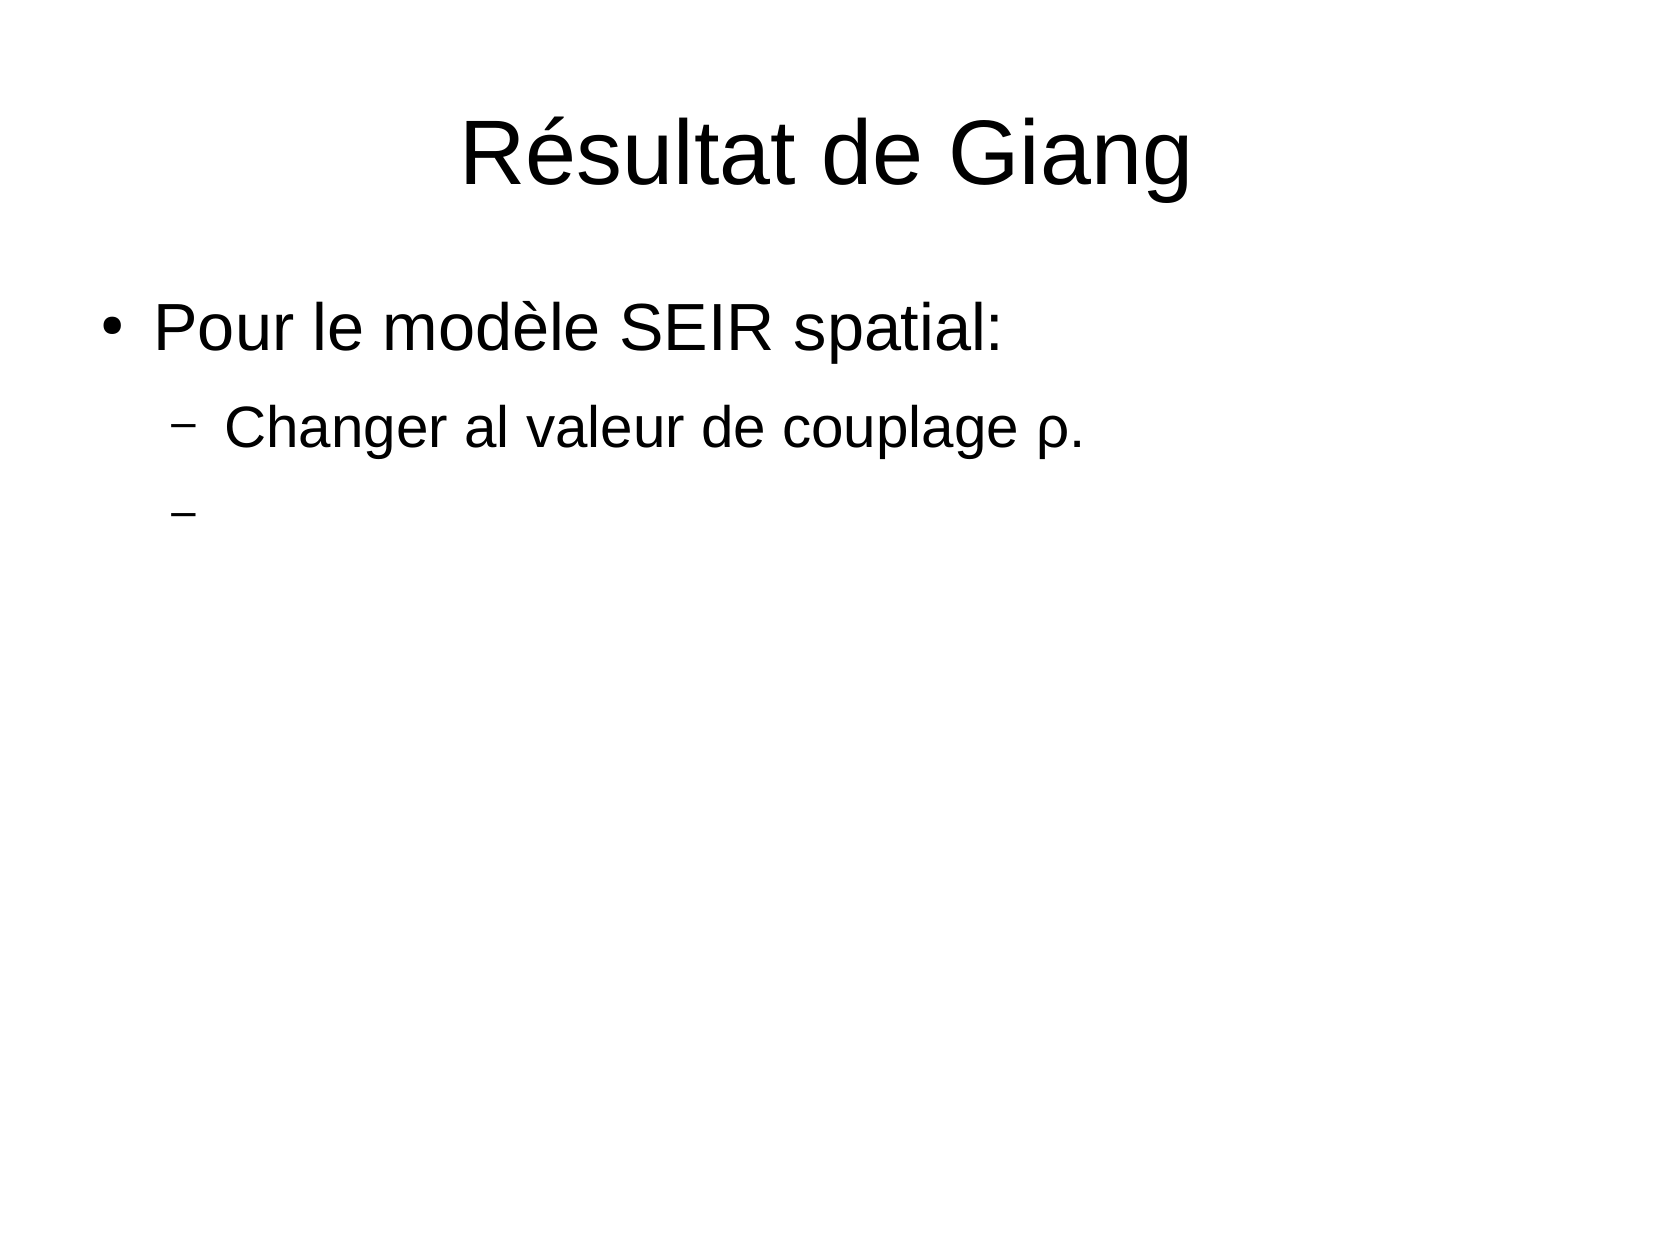

# Résultat de Giang
Pour le modèle SEIR spatial:
Changer al valeur de couplage ρ.